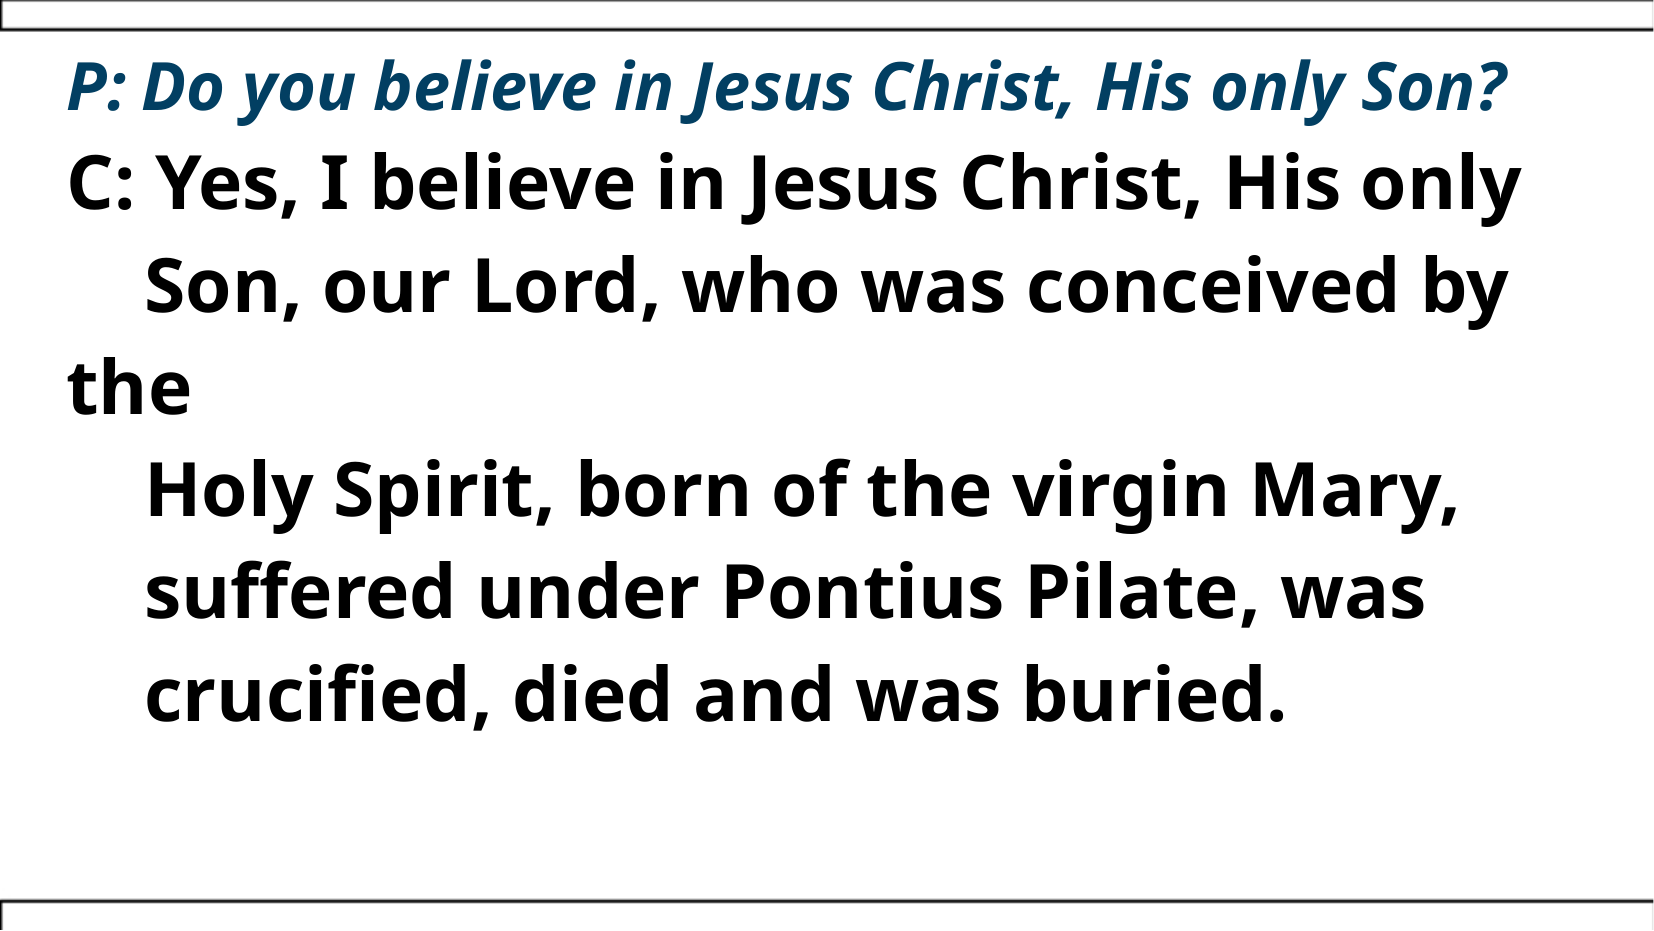

P:	Do you believe in Jesus Christ, His only Son?
C: Yes, I believe in Jesus Christ, His only
 Son, our Lord, who was conceived by the
 Holy Spirit, born of the virgin Mary,
 suffered under Pontius Pilate, was
 crucified, died and was buried.